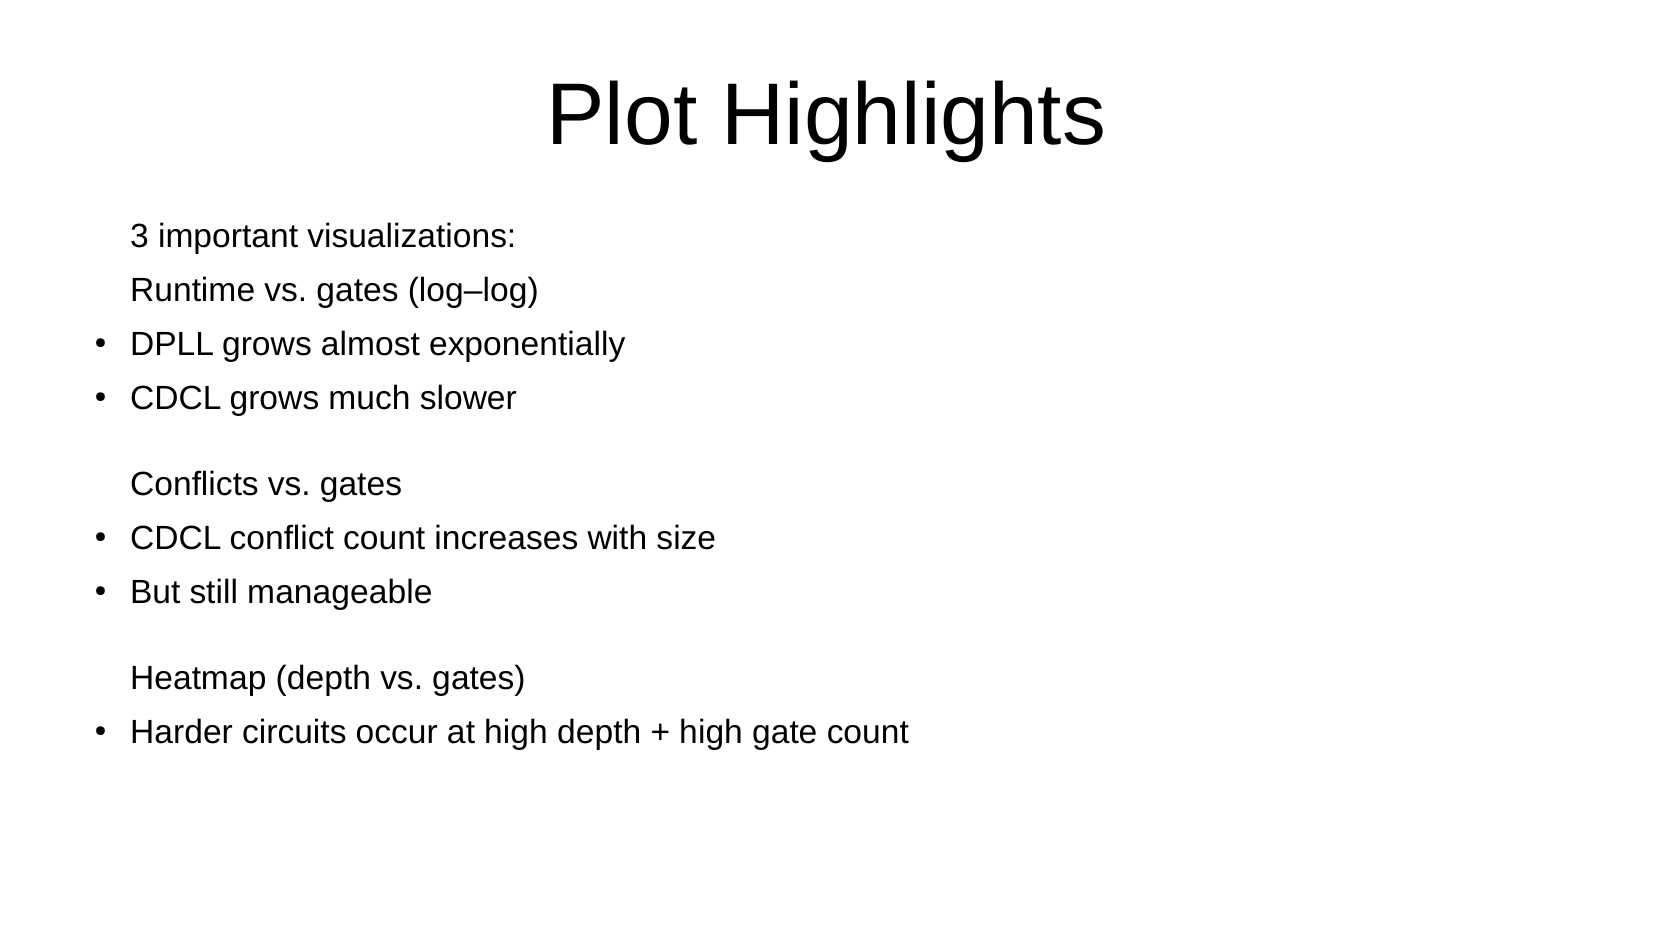

# Plot Highlights
3 important visualizations:
Runtime vs. gates (log–log)
DPLL grows almost exponentially
CDCL grows much slower
Conflicts vs. gates
CDCL conflict count increases with size
But still manageable
Heatmap (depth vs. gates)
Harder circuits occur at high depth + high gate count